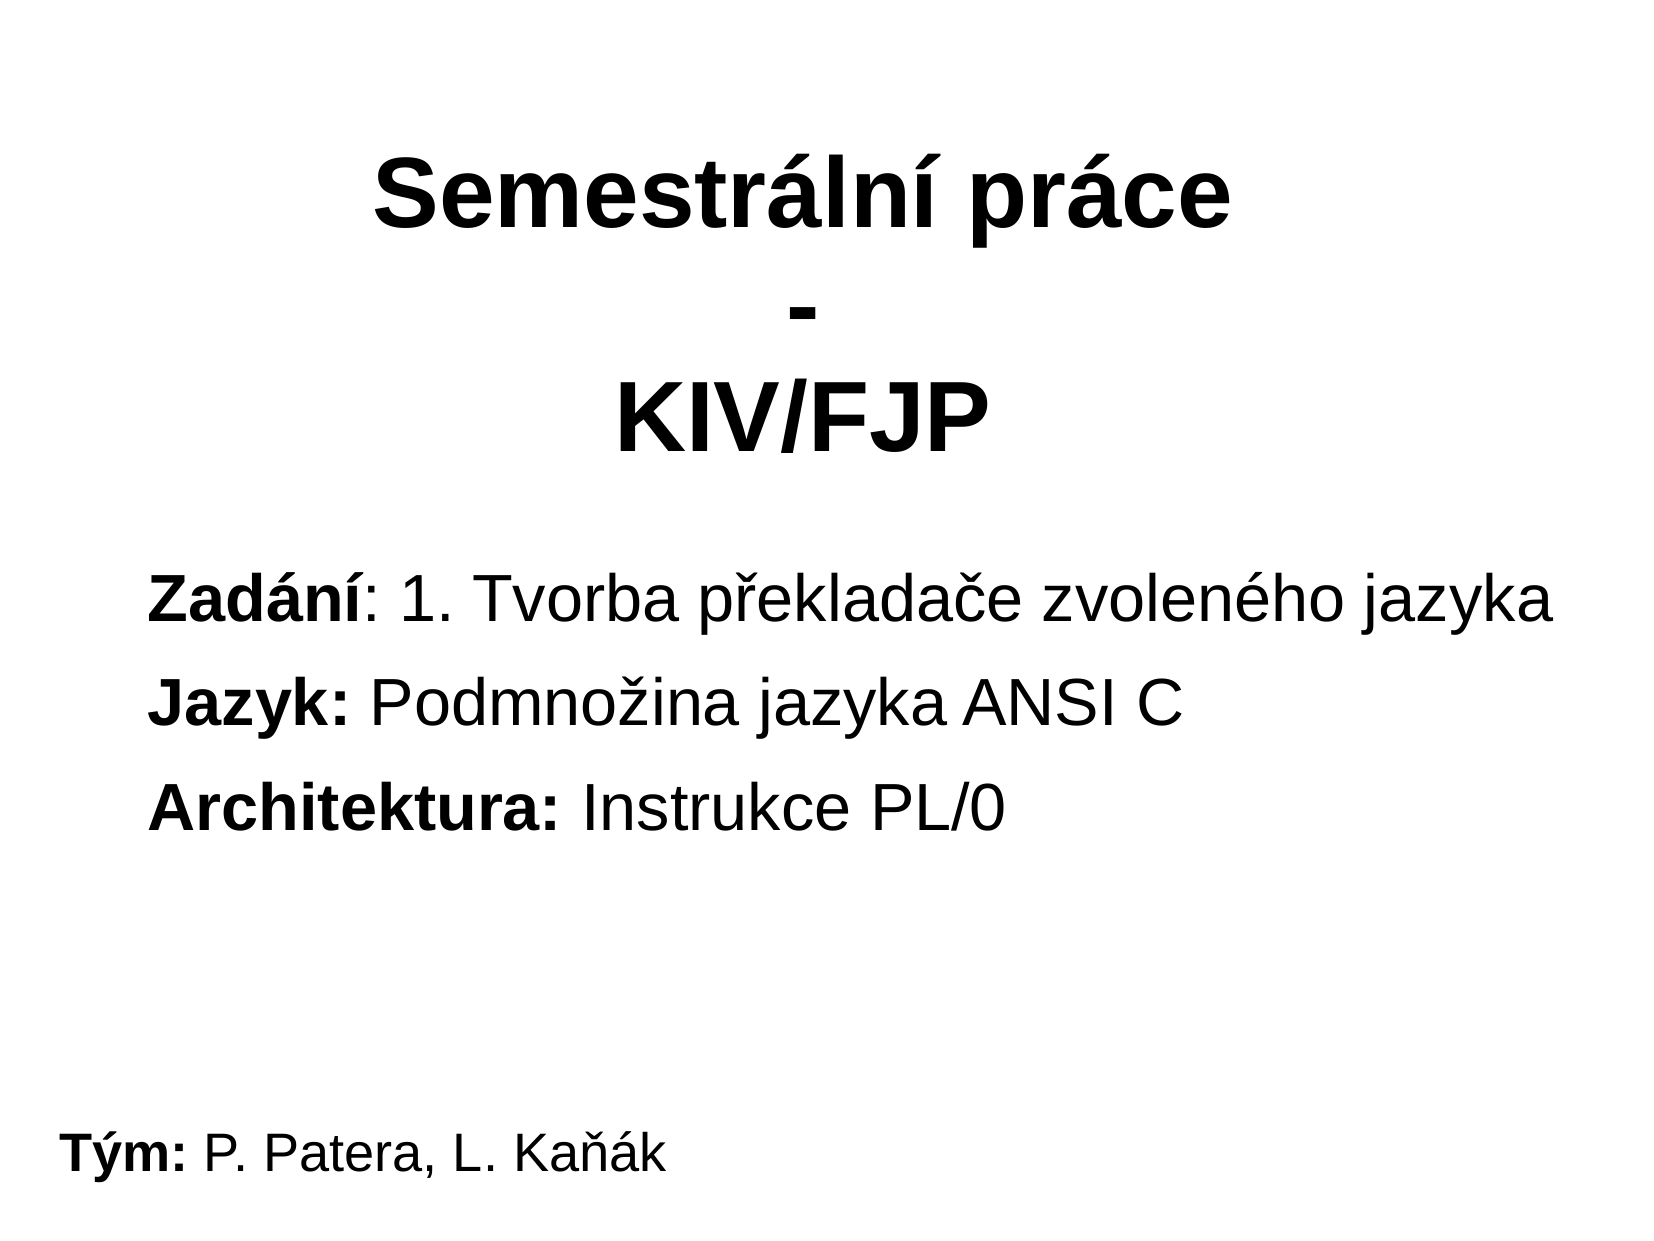

# Semestrální práce - KIV/FJP
Zadání: 1. Tvorba překladače zvoleného jazyka
Jazyk: Podmnožina jazyka ANSI C
Architektura: Instrukce PL/0
Tým: P. Patera, L. Kaňák